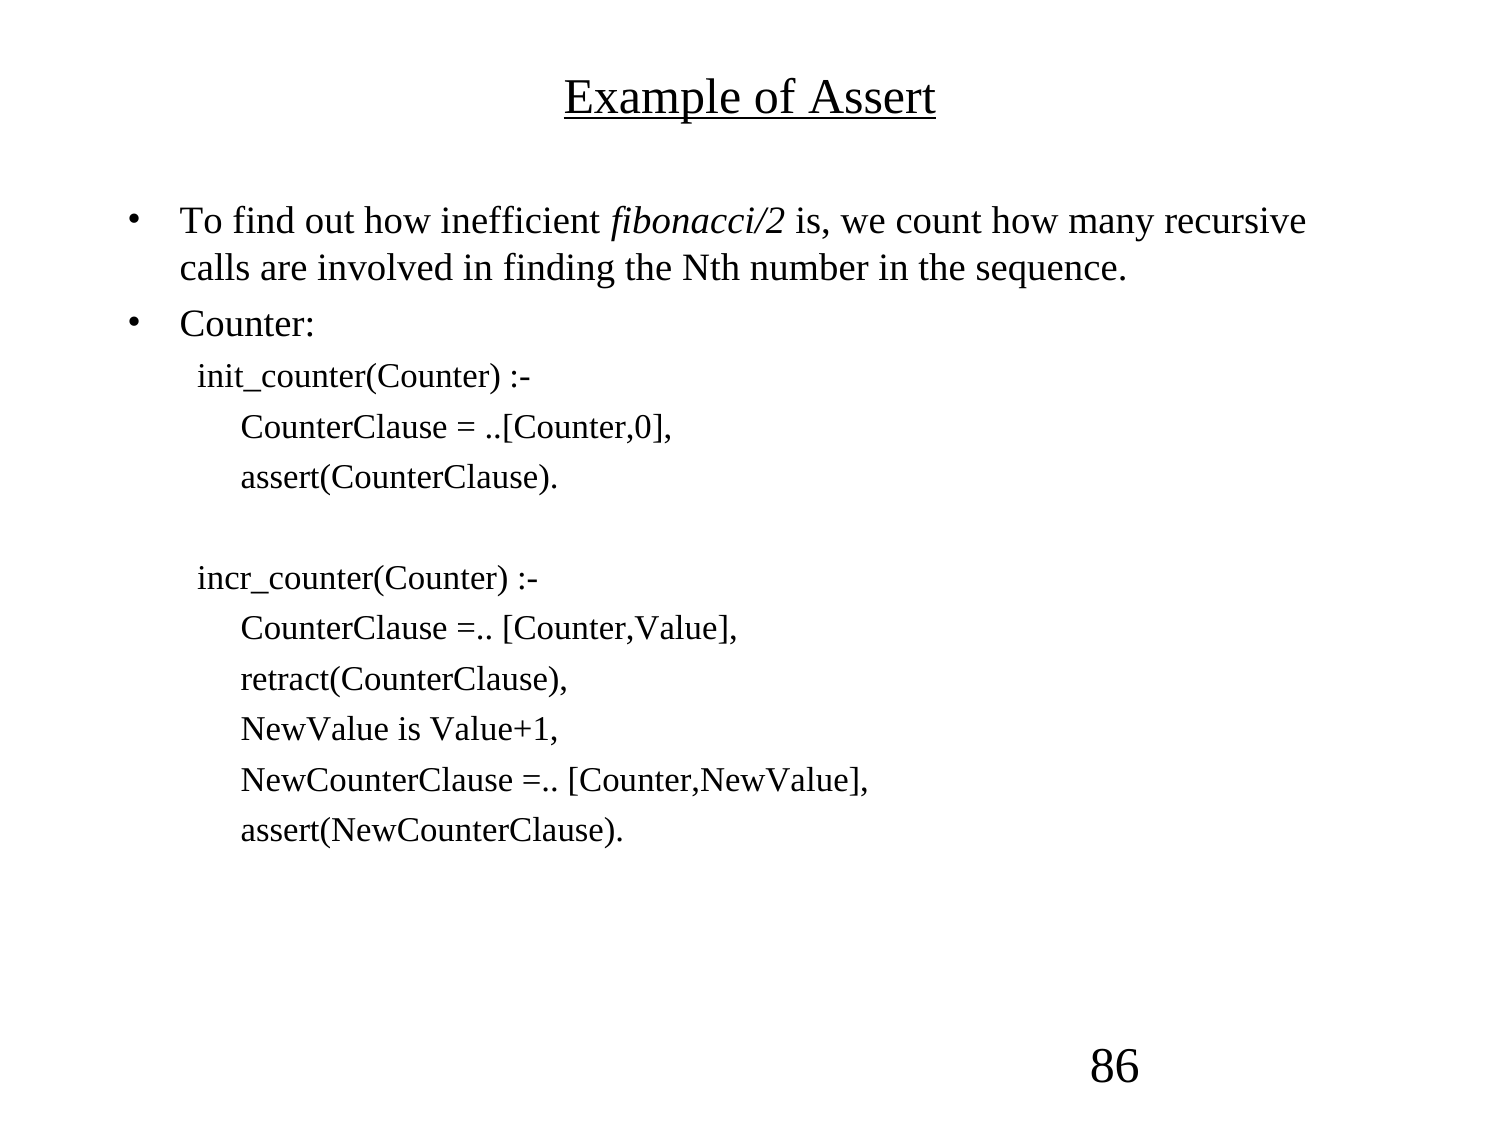

# Example of Assert
To find out how inefficient fibonacci/2 is, we count how many recursive calls are involved in finding the Nth number in the sequence.
Counter:
init_counter(Counter) :-
	CounterClause = ..[Counter,0],
	assert(CounterClause).
incr_counter(Counter) :-
	CounterClause =.. [Counter,Value],
	retract(CounterClause),
	NewValue is Value+1,
	NewCounterClause =.. [Counter,NewValue],
	assert(NewCounterClause).
86